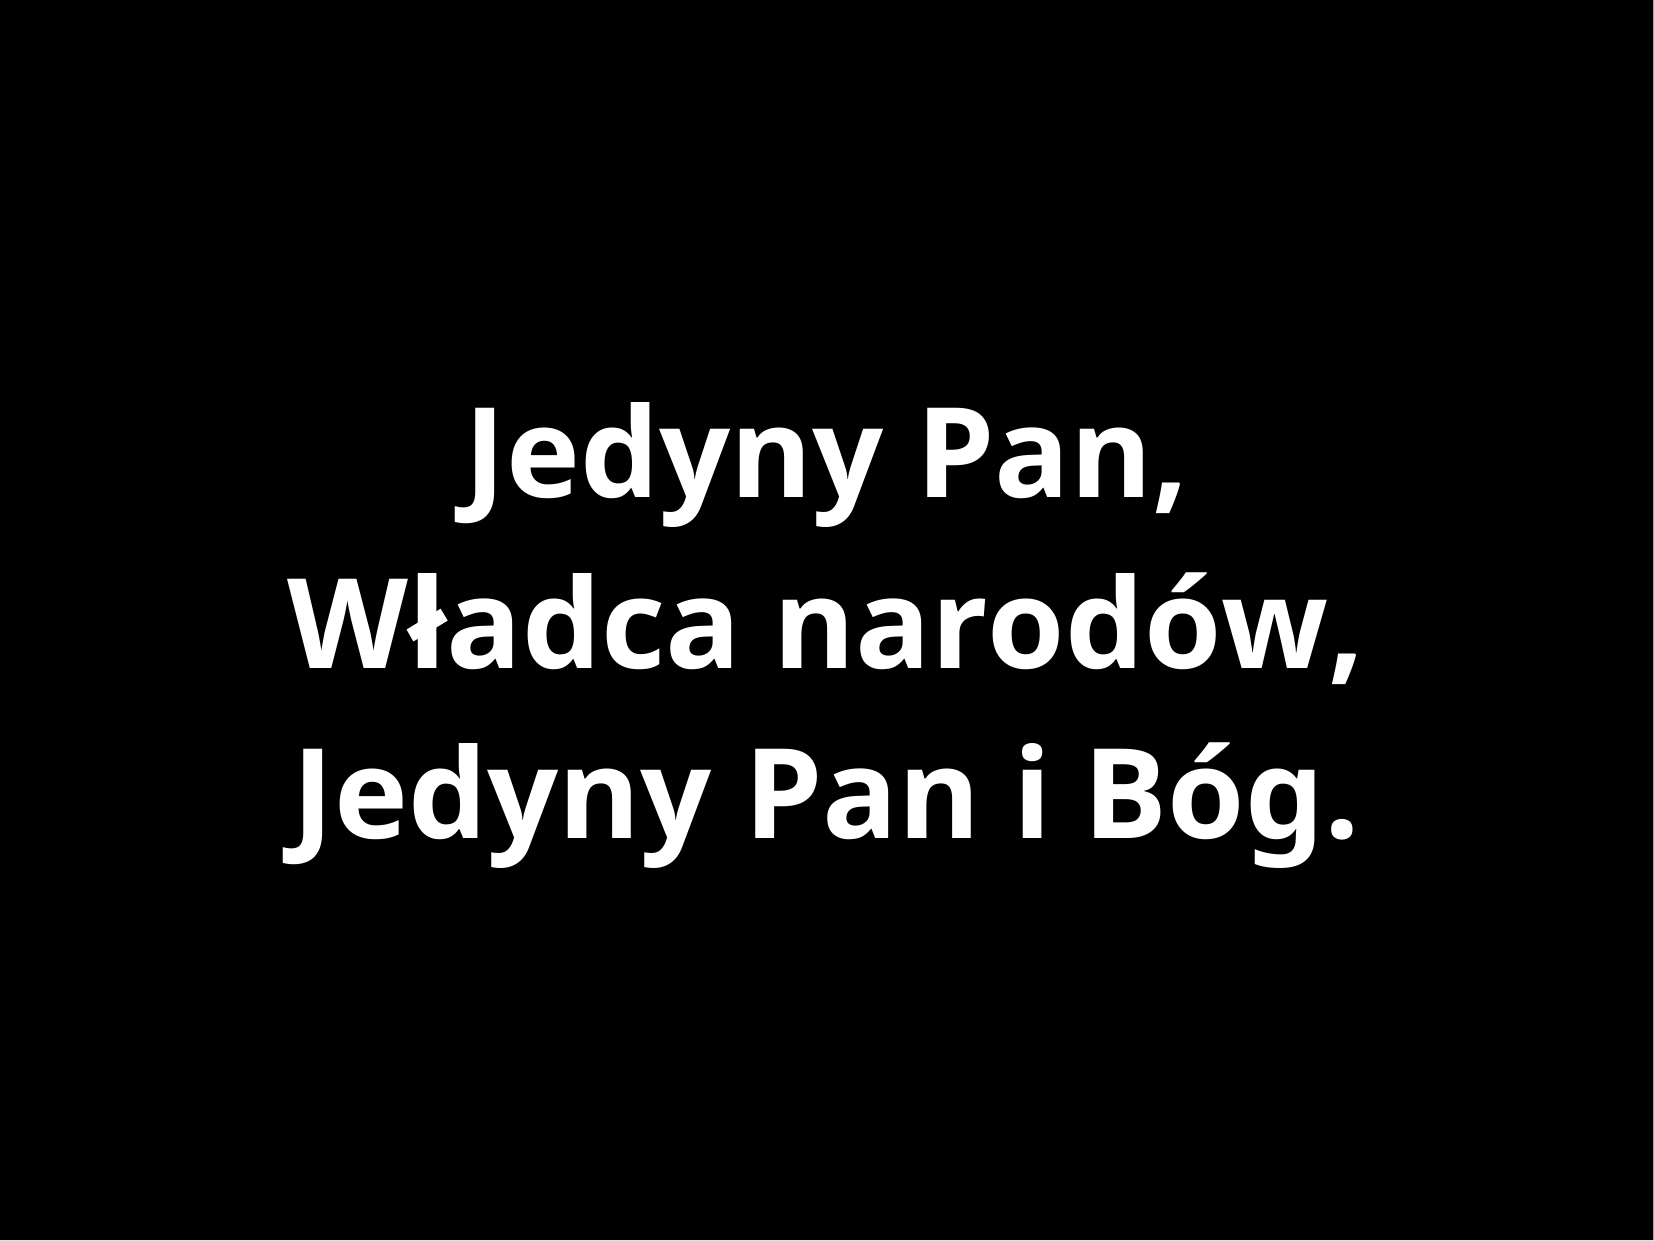

# Jedyny Pan, Władca narodów, Jedyny Pan i Bóg.